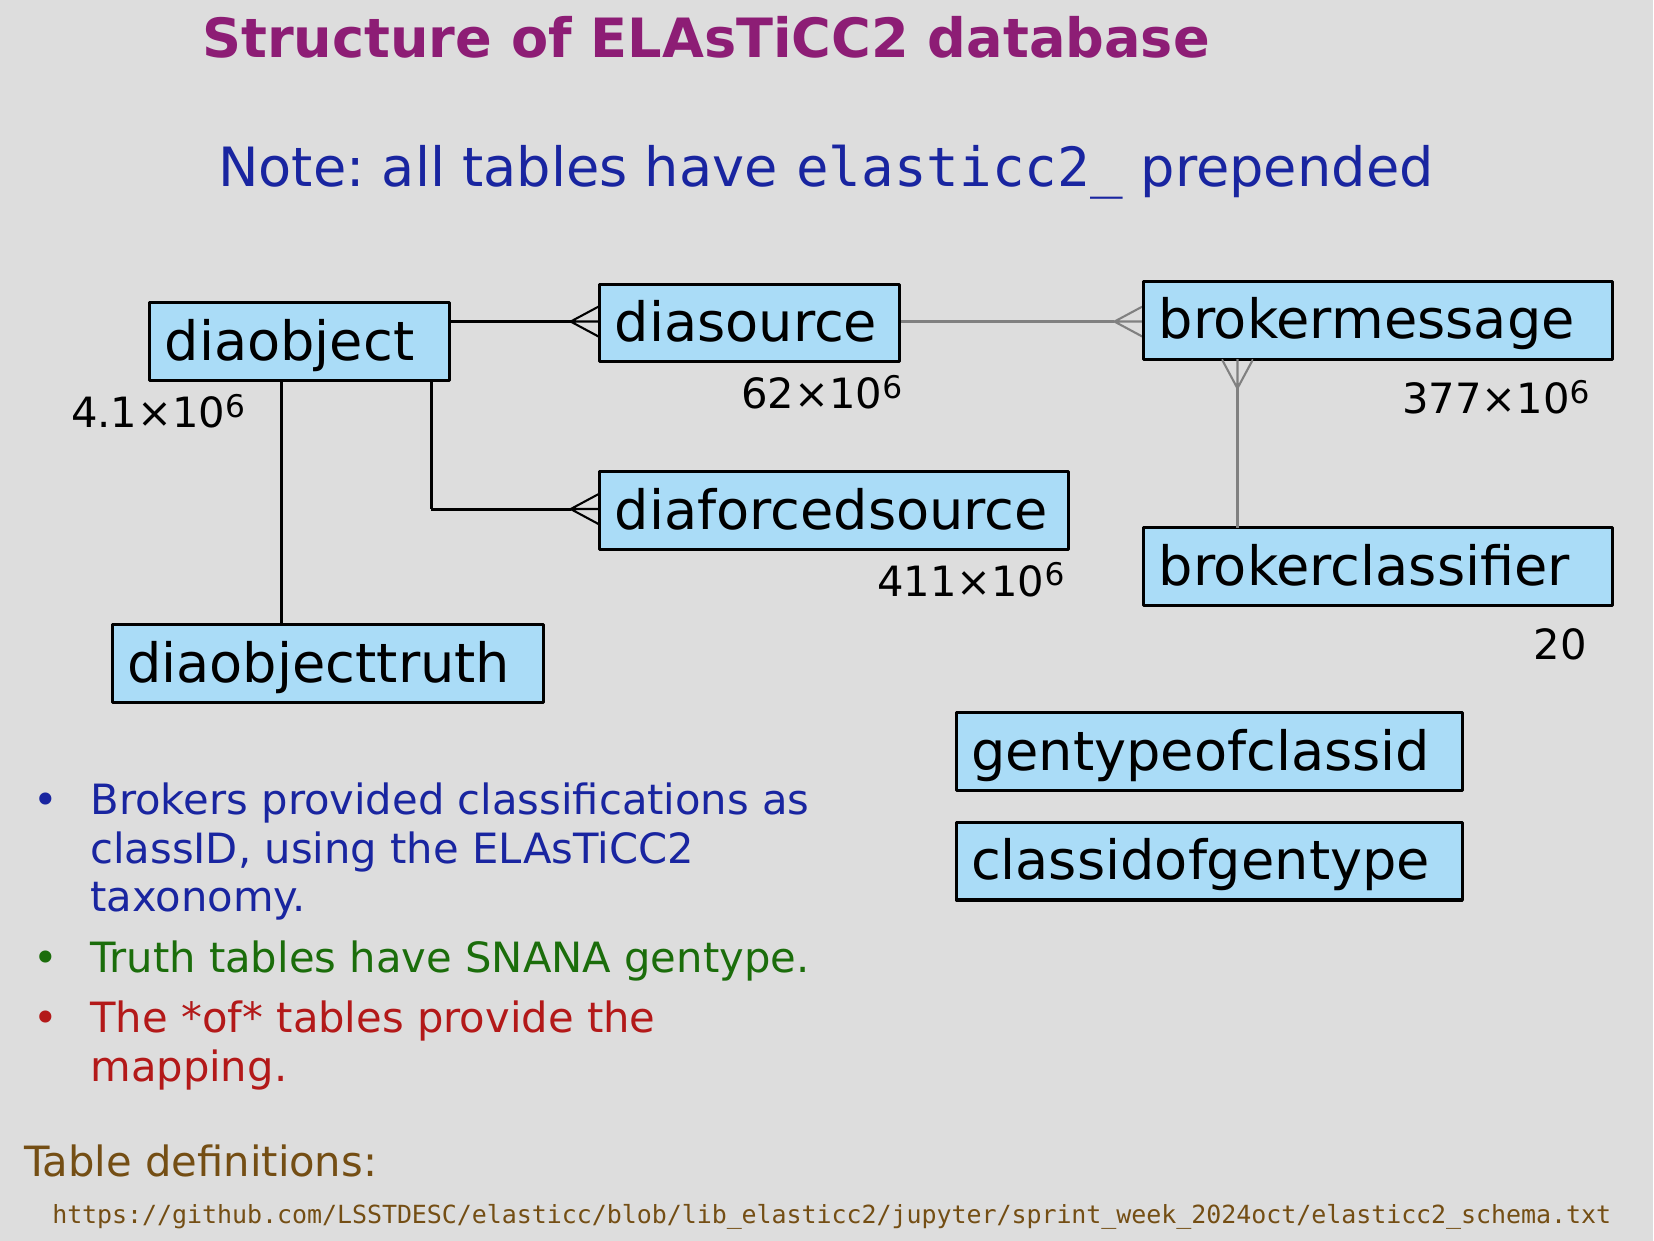

Structure of ELAsTiCC2 database
Note: all tables have elasticc2_ prepended
brokermessage
diasource
diaobject
62×106
377×106
4.1×106
diaforcedsource
brokerclassifier
411×106
20
diaobjecttruth
gentypeofclassid
•	Brokers provided classifications as classID, using the ELAsTiCC2 taxonomy.
•	Truth tables have SNANA gentype.
•	The *of* tables provide the mapping.
classidofgentype
Table definitions:
https://github.com/LSSTDESC/elasticc/blob/lib_elasticc2/jupyter/sprint_week_2024oct/elasticc2_schema.txt